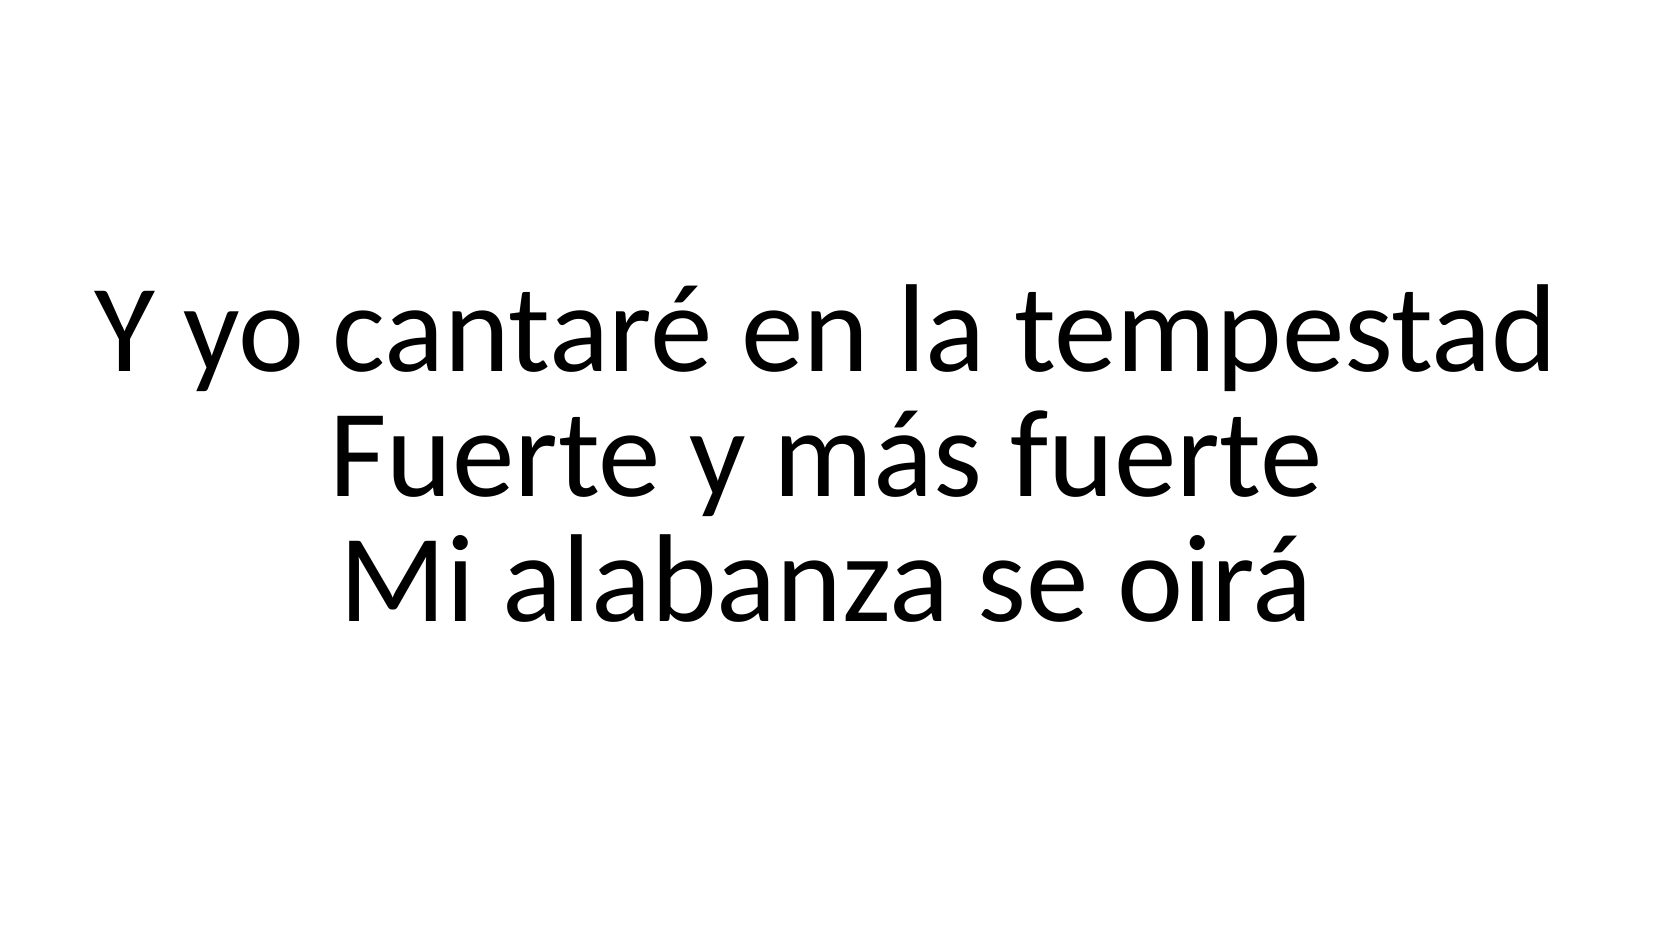

# Y yo cantaré en la tempestad Fuerte y más fuerte Mi alabanza se oirá